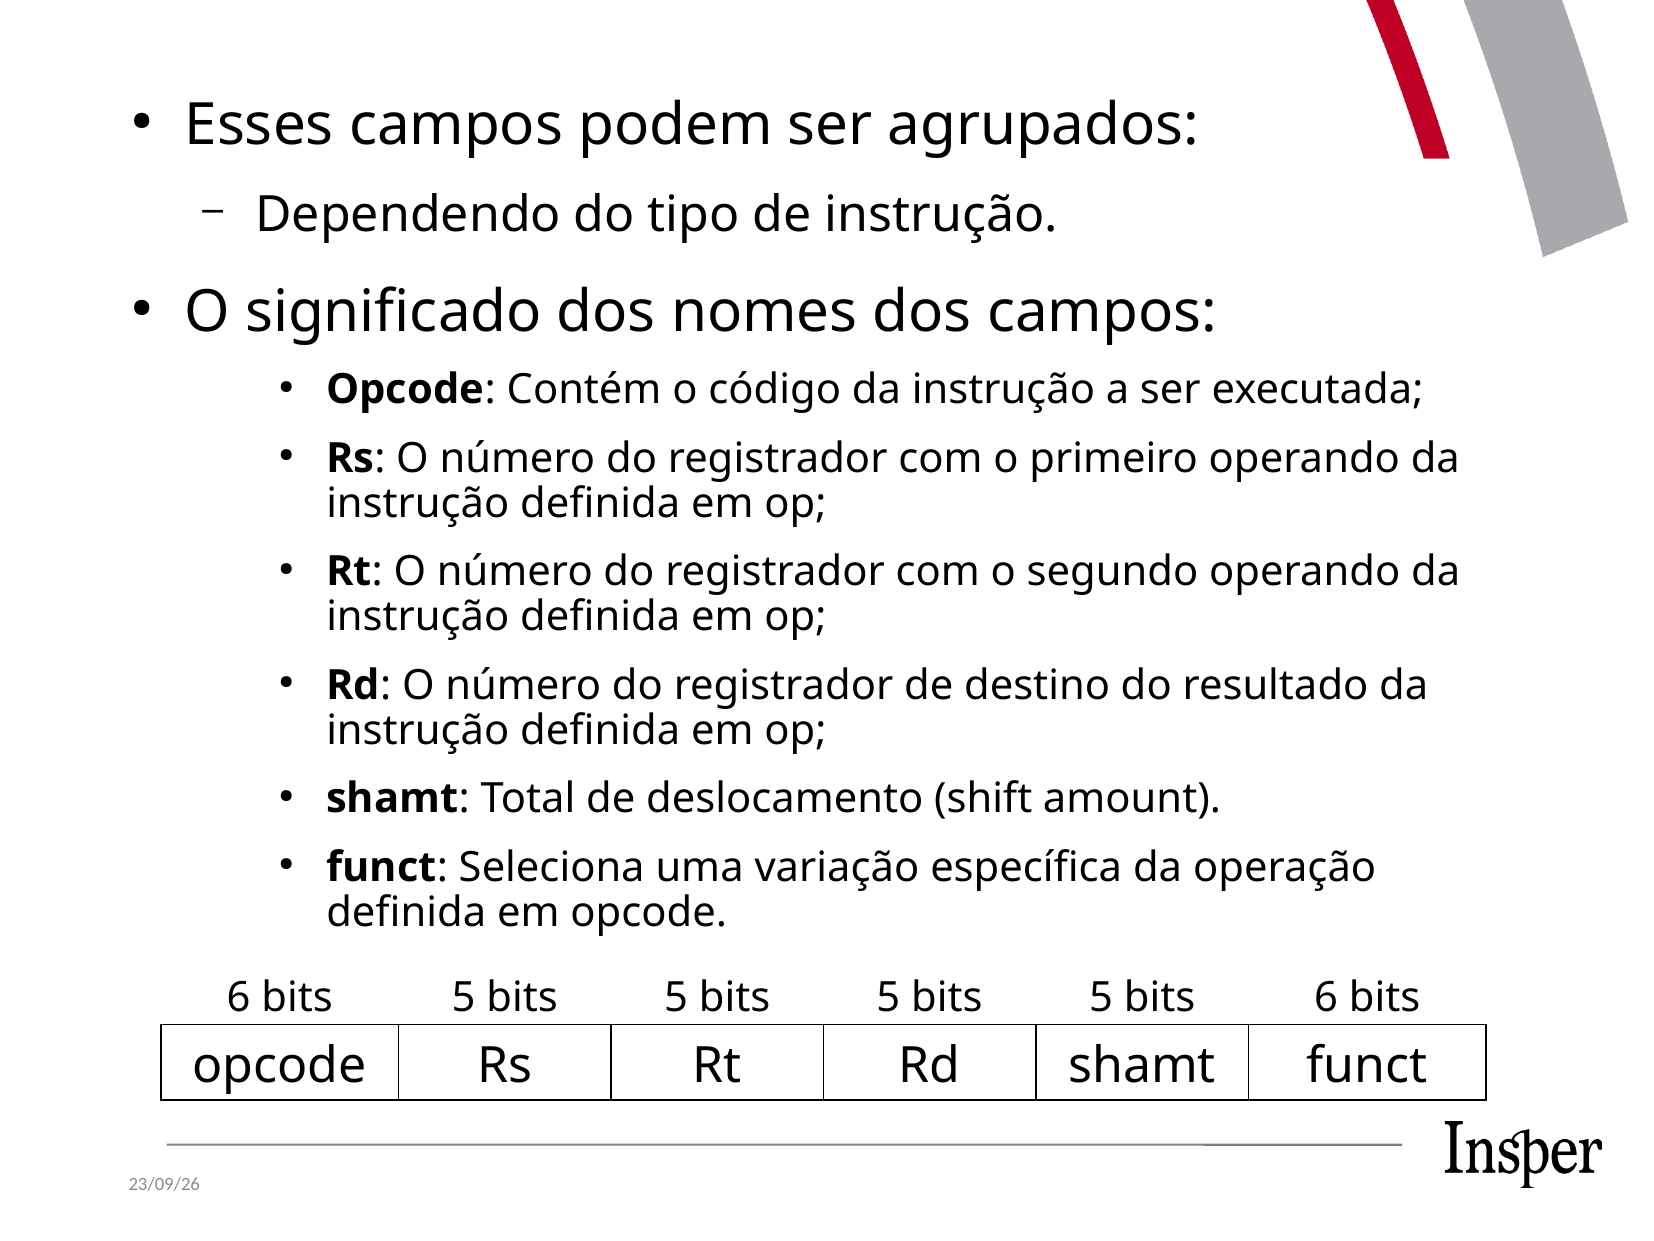

# Esses campos podem ser agrupados:
Dependendo do tipo de instrução.
O significado dos nomes dos campos:
Opcode: Contém o código da instrução a ser executada;
Rs: O número do registrador com o primeiro operando da instrução definida em op;
Rt: O número do registrador com o segundo operando da instrução definida em op;
Rd: O número do registrador de destino do resultado da instrução definida em op;
shamt: Total de deslocamento (shift amount).
funct: Seleciona uma variação específica da operação definida em opcode.
6 bits
5 bits
5 bits
5 bits
5 bits
6 bits
opcode
Rs
Rt
Rd
shamt
funct